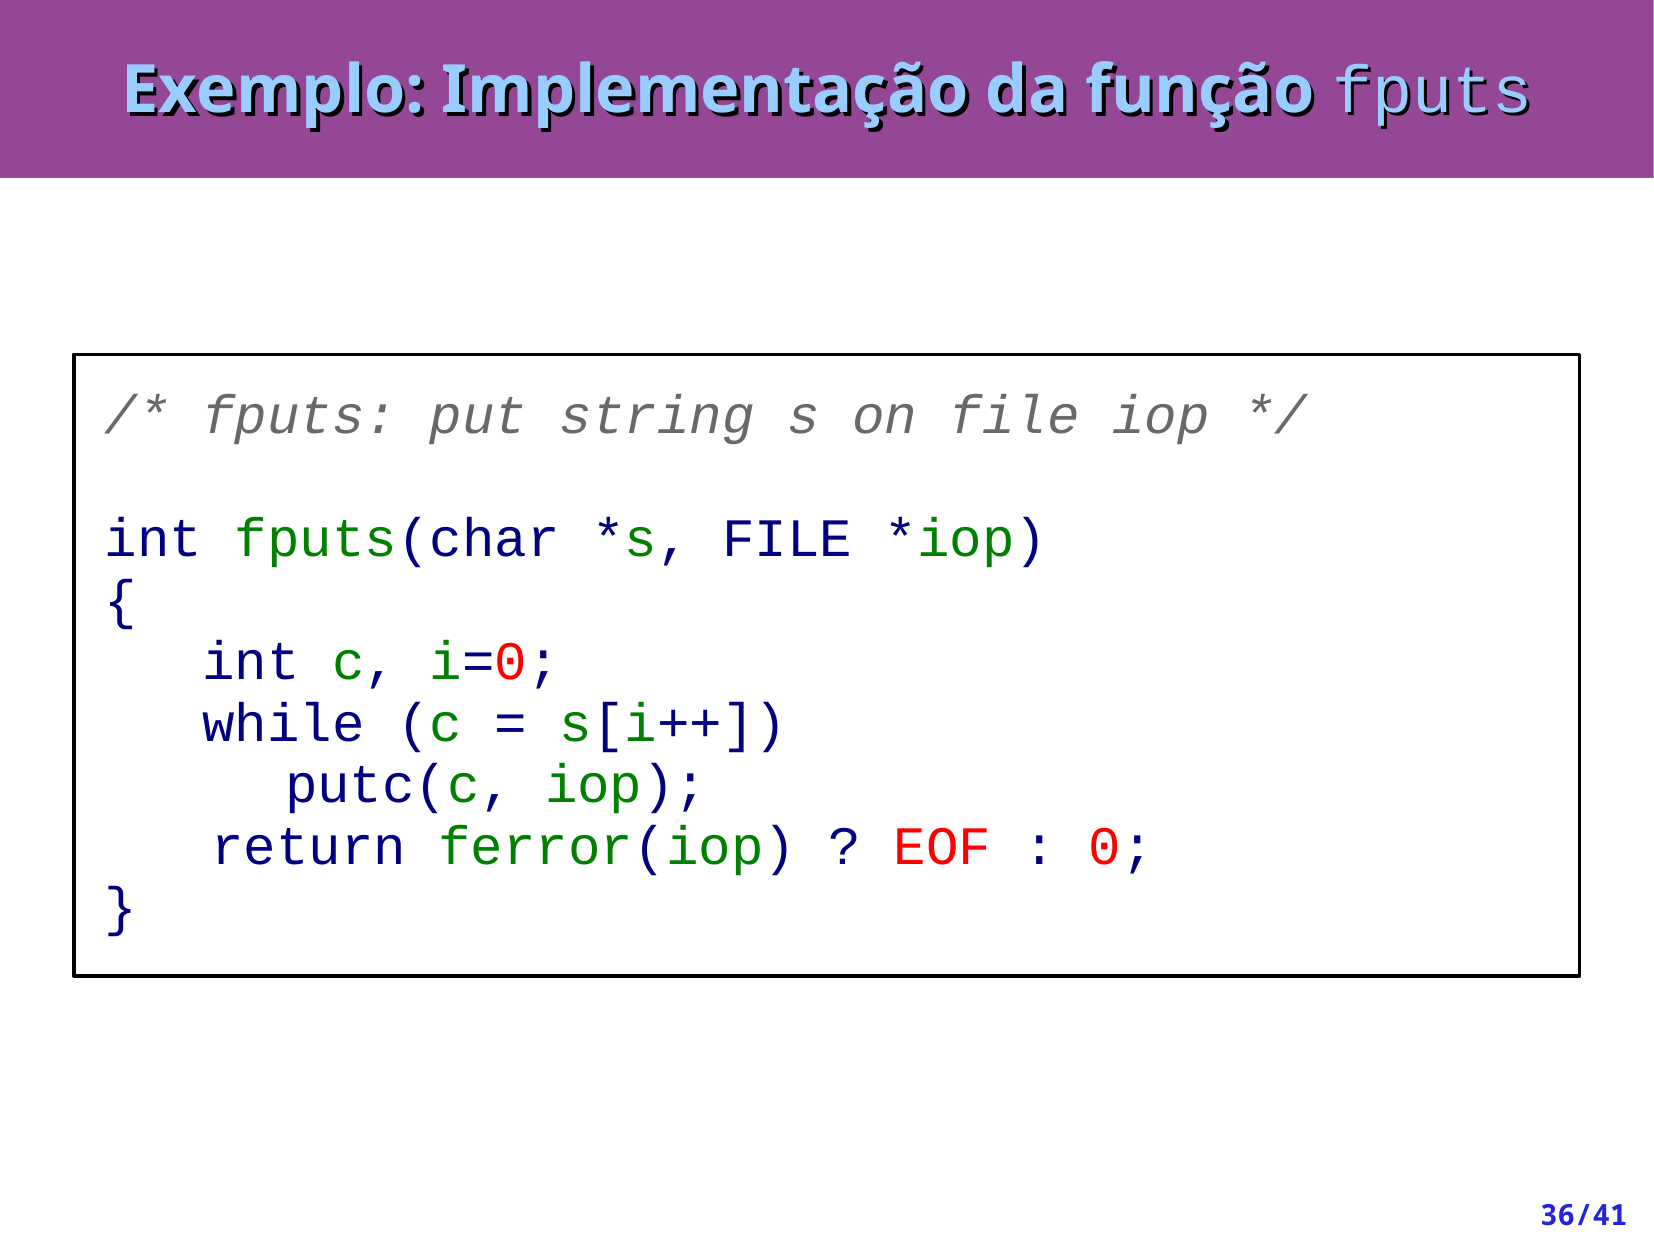

# Exemplo: Implementação da função fputs
/* fputs: put string s on file iop */
int fputs(char *s, FILE *iop)
{
 int c, i=0;
 while (c = s[i++])
		 putc(c, iop);
	 return ferror(iop) ? EOF : 0;
}
36